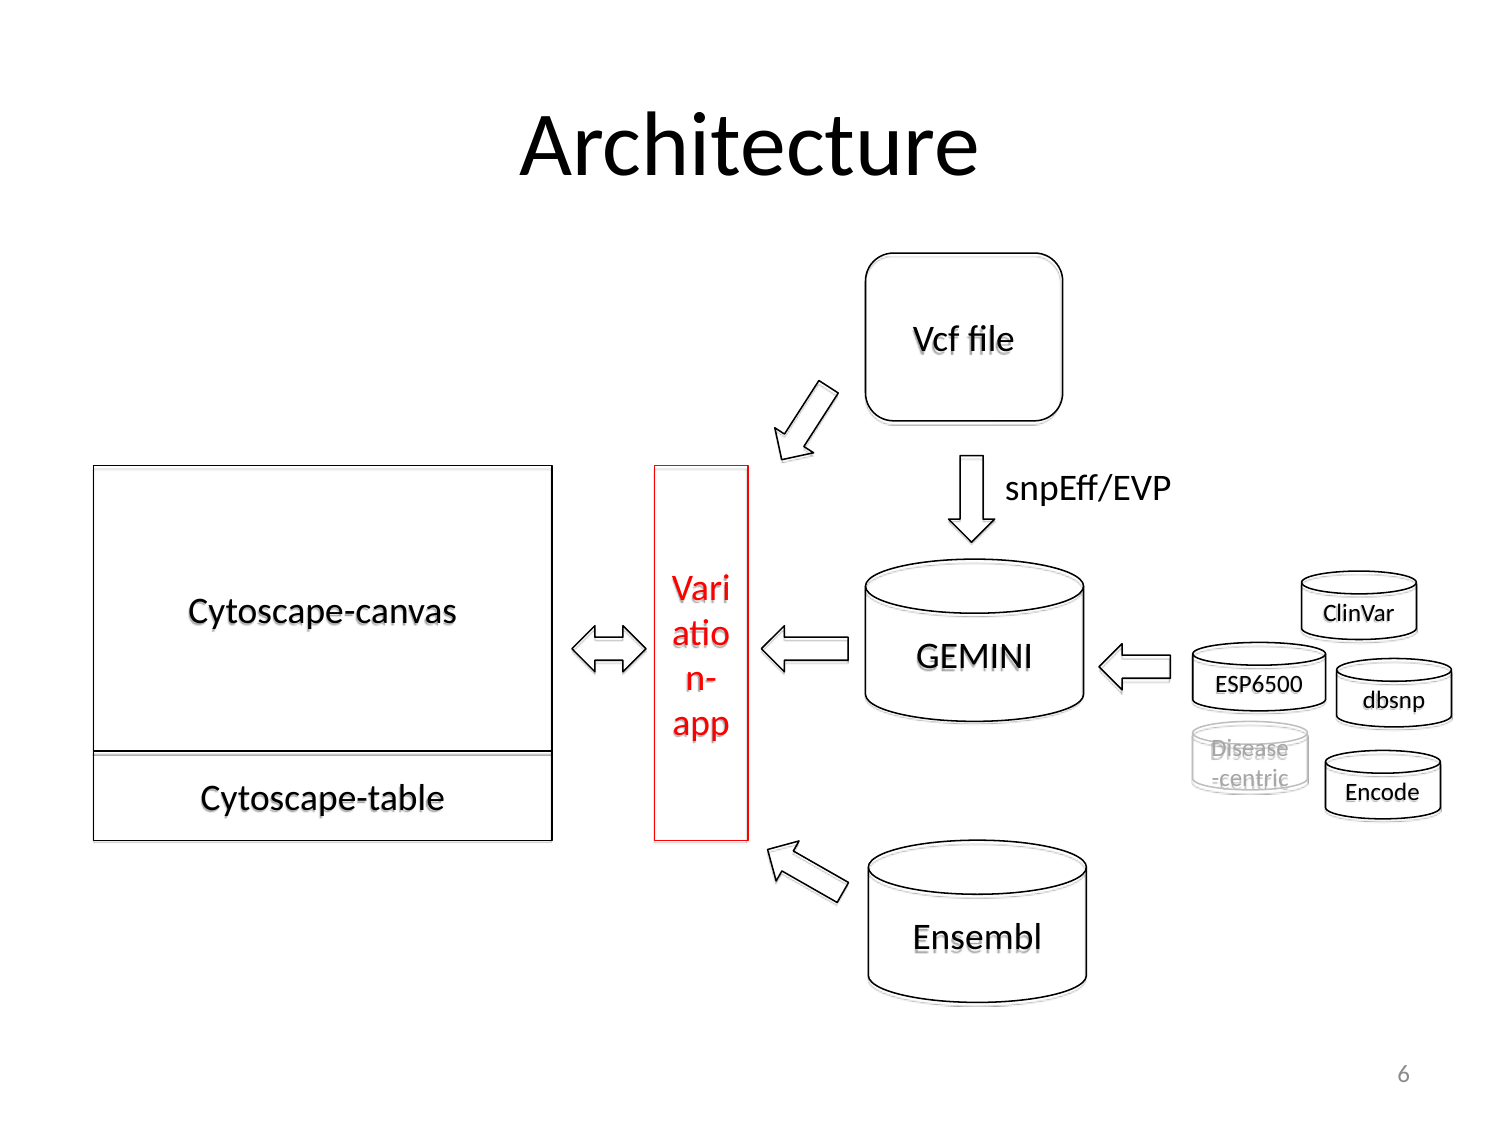

# Architecture
Vcf file
snpEff/EVP
Cytoscape-canvas
Variation-app
GEMINI
ClinVar
ESP6500
dbsnp
Disease-centric
Encode
Cytoscape-table
Ensembl